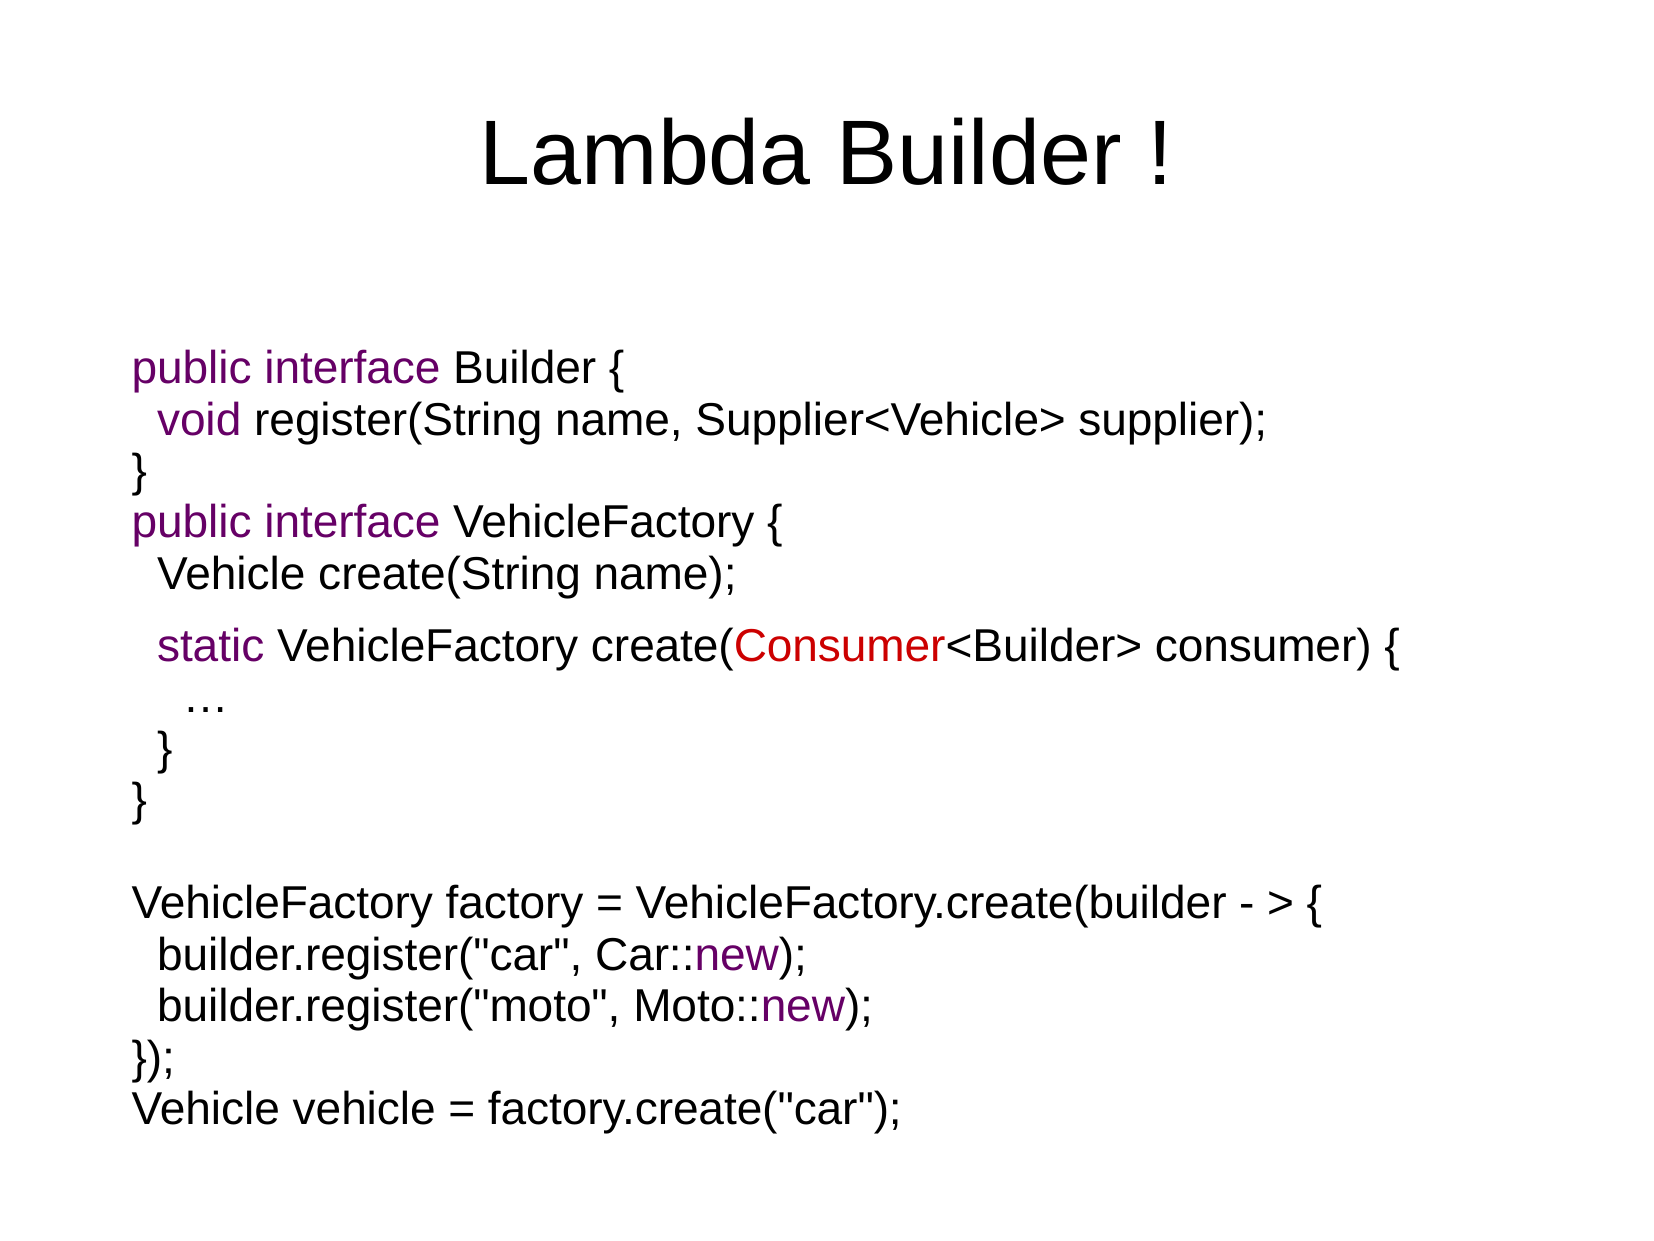

# Lambda Builder !
public interface Builder {
 void register(String name, Supplier<Vehicle> supplier);
}
public interface VehicleFactory {
 Vehicle create(String name);
 static VehicleFactory create(Consumer<Builder> consumer) {
 …
 }
}
VehicleFactory factory = VehicleFactory.create(builder - > {
 builder.register("car", Car::new);
 builder.register("moto", Moto::new);
});
Vehicle vehicle = factory.create("car");